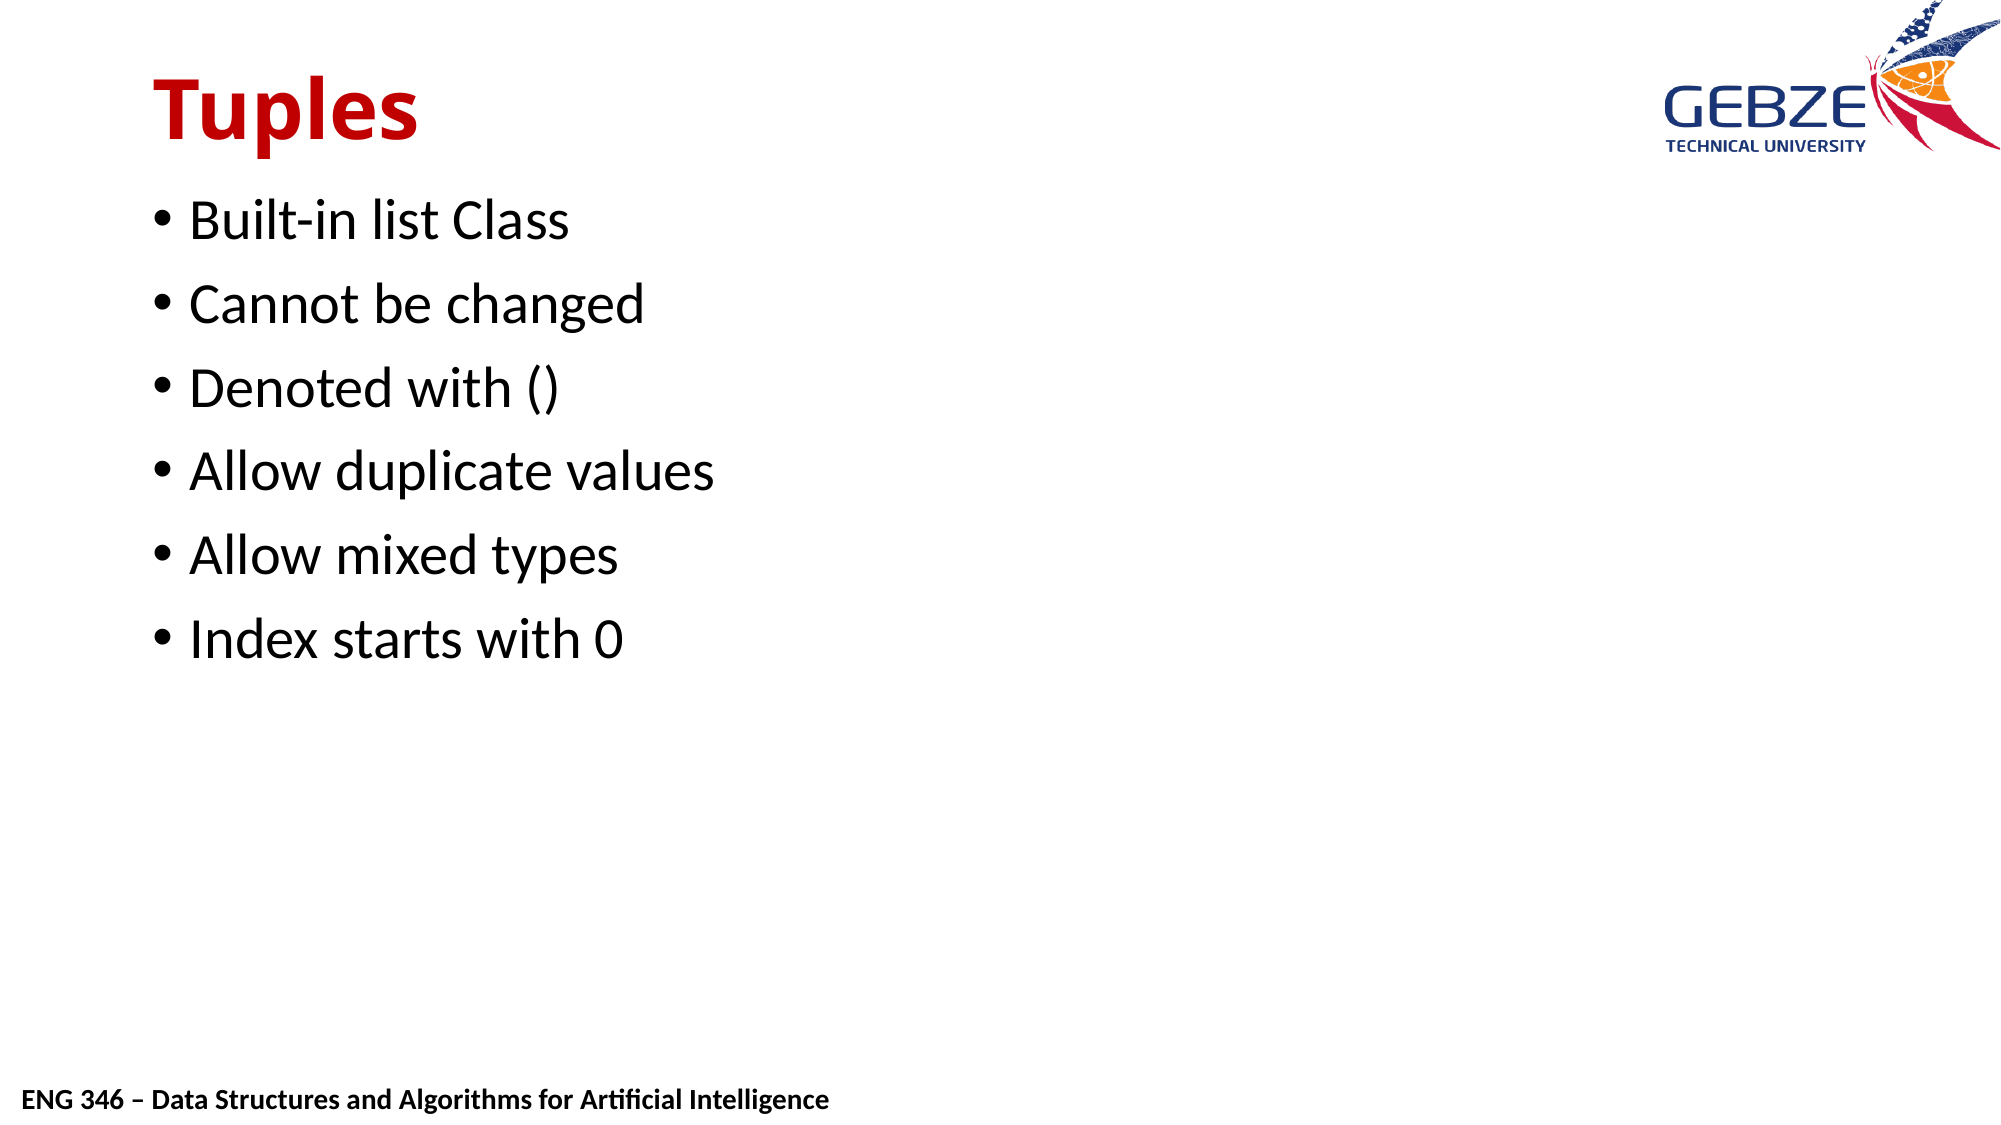

# Tuples
Built-in list Class
Cannot be changed
Denoted with ()
Allow duplicate values
Allow mixed types
Index starts with 0